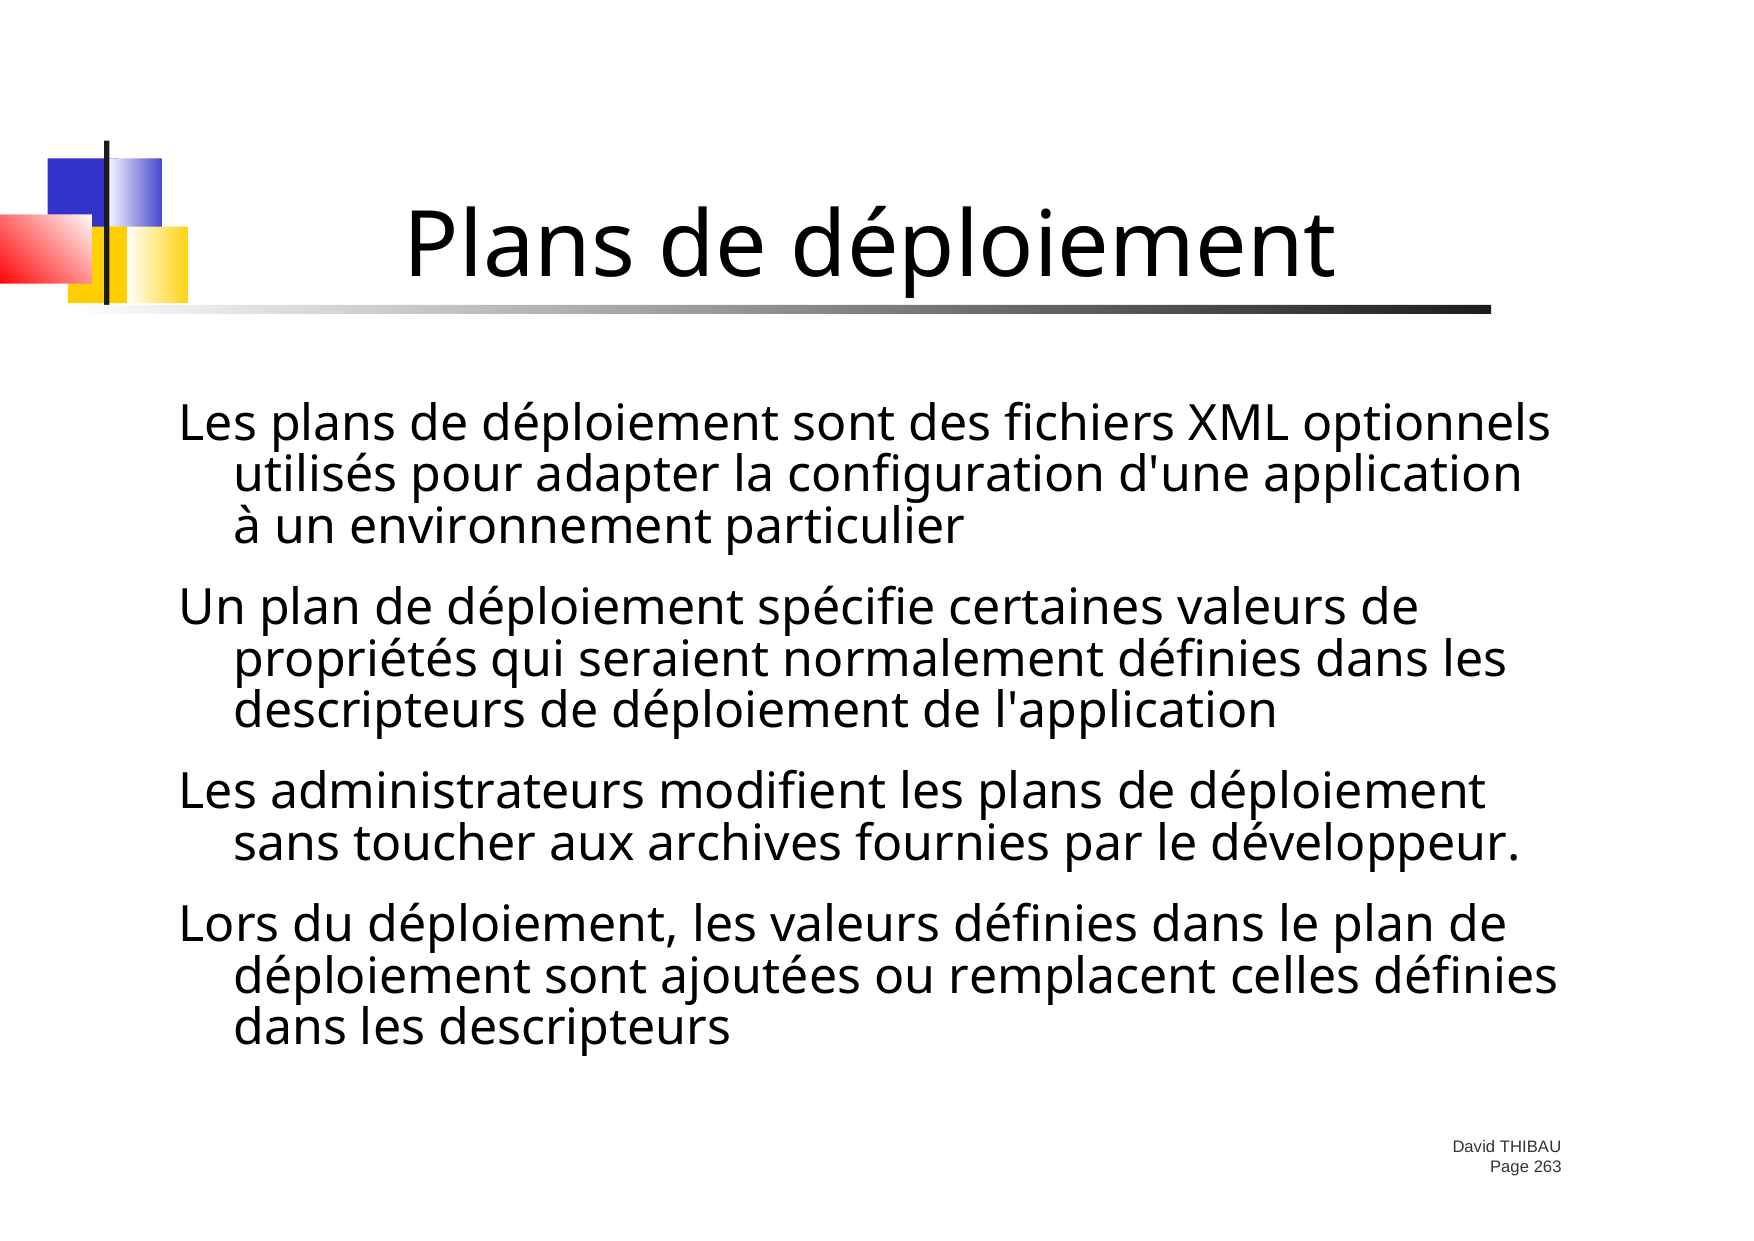

# Plans de déploiement
Les plans de déploiement sont des fichiers XML optionnels utilisés pour adapter la configuration d'une application à un environnement particulier
Un plan de déploiement spécifie certaines valeurs de propriétés qui seraient normalement définies dans les descripteurs de déploiement de l'application
Les administrateurs modifient les plans de déploiement sans toucher aux archives fournies par le développeur.
Lors du déploiement, les valeurs définies dans le plan de déploiement sont ajoutées ou remplacent celles définies dans les descripteurs